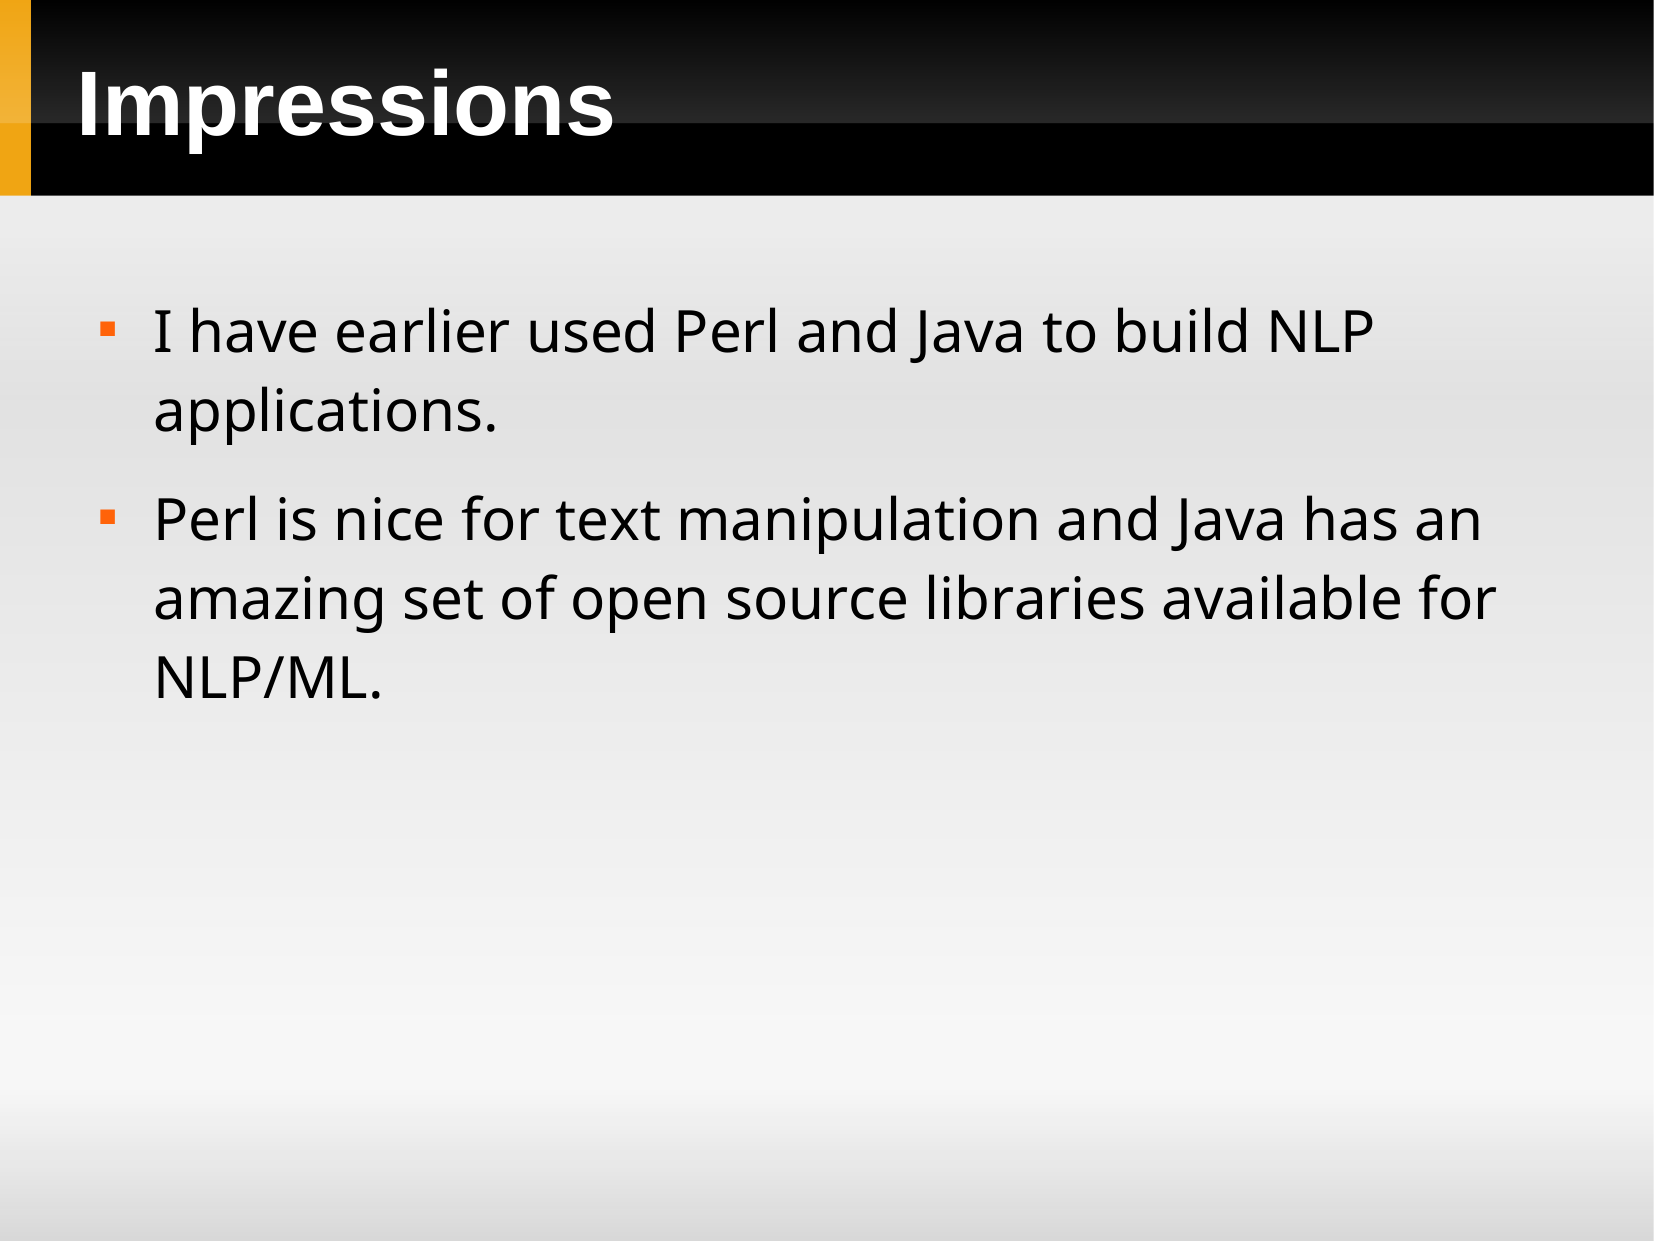

# Impressions
I have earlier used Perl and Java to build NLP applications.
Perl is nice for text manipulation and Java has an amazing set of open source libraries available for NLP/ML.